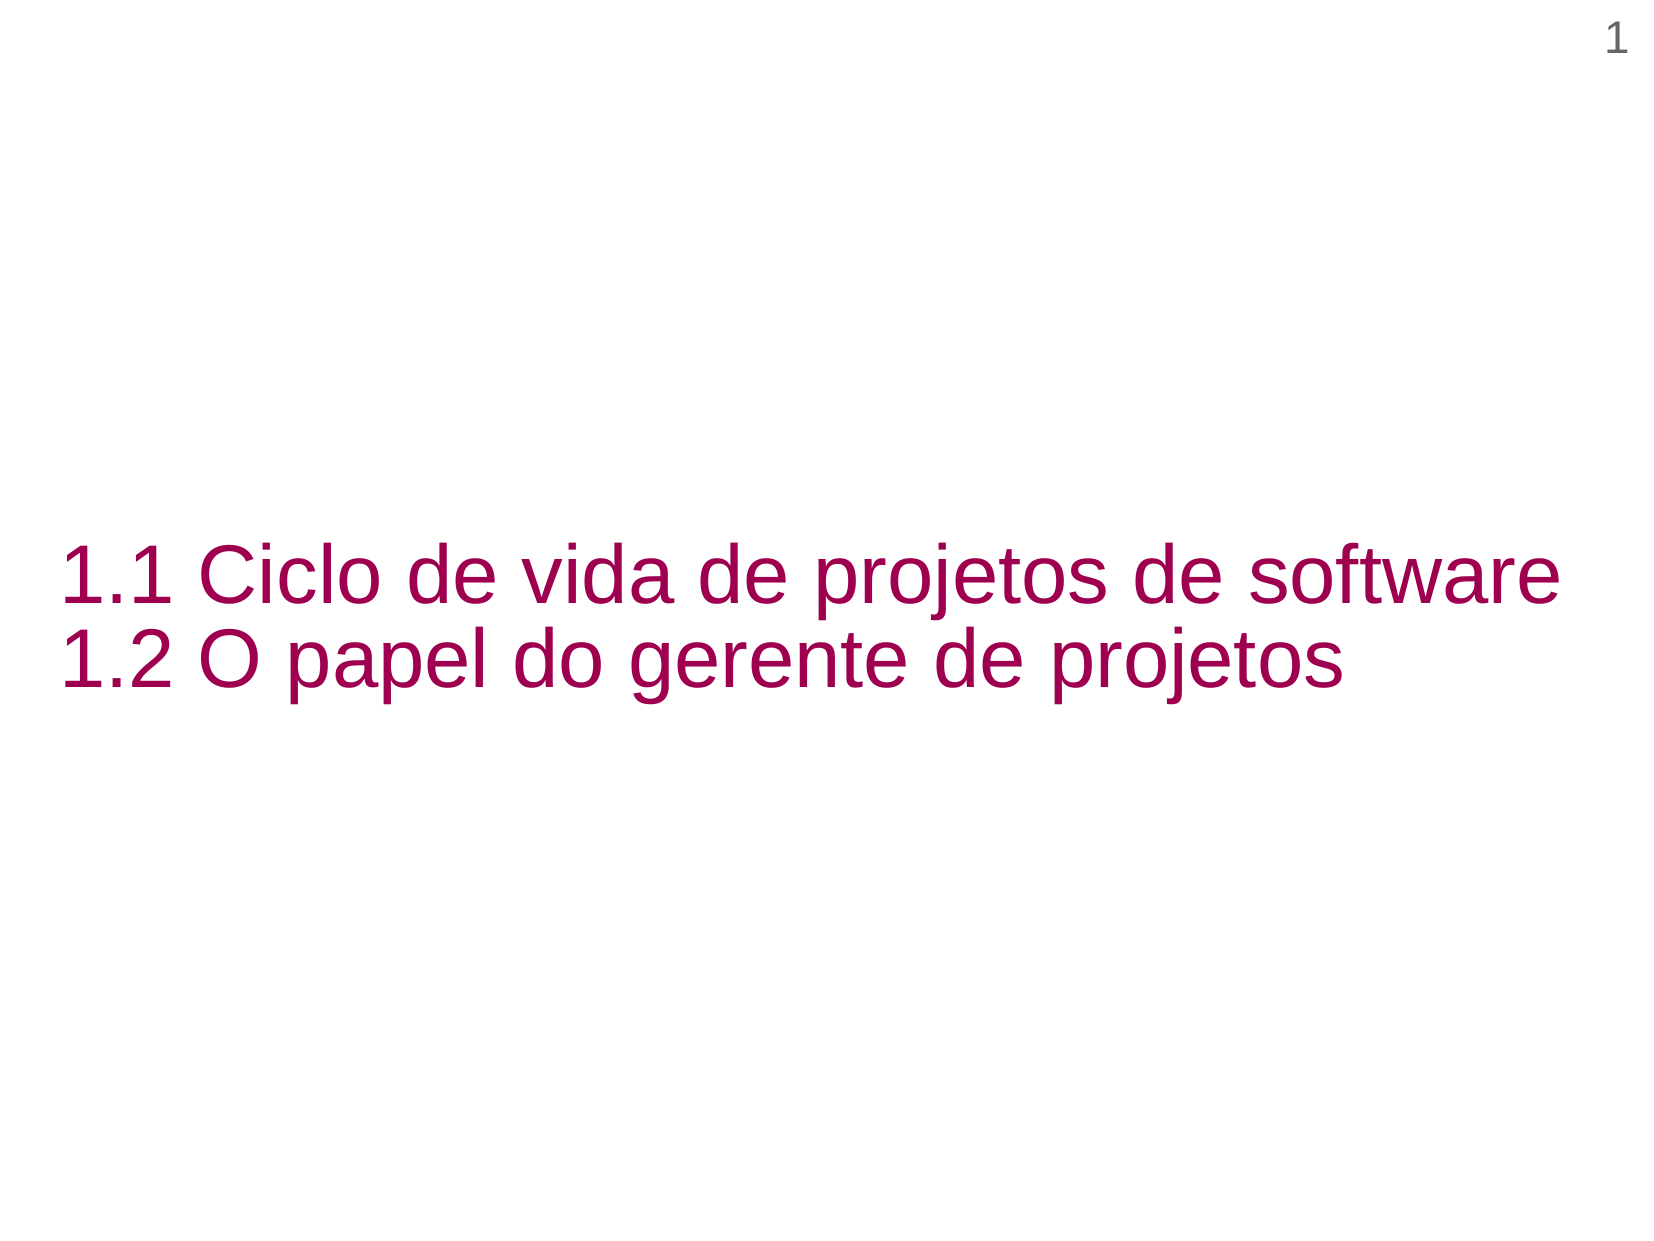

1
# 1.1 Ciclo de vida de projetos de software
1.2 O papel do gerente de projetos